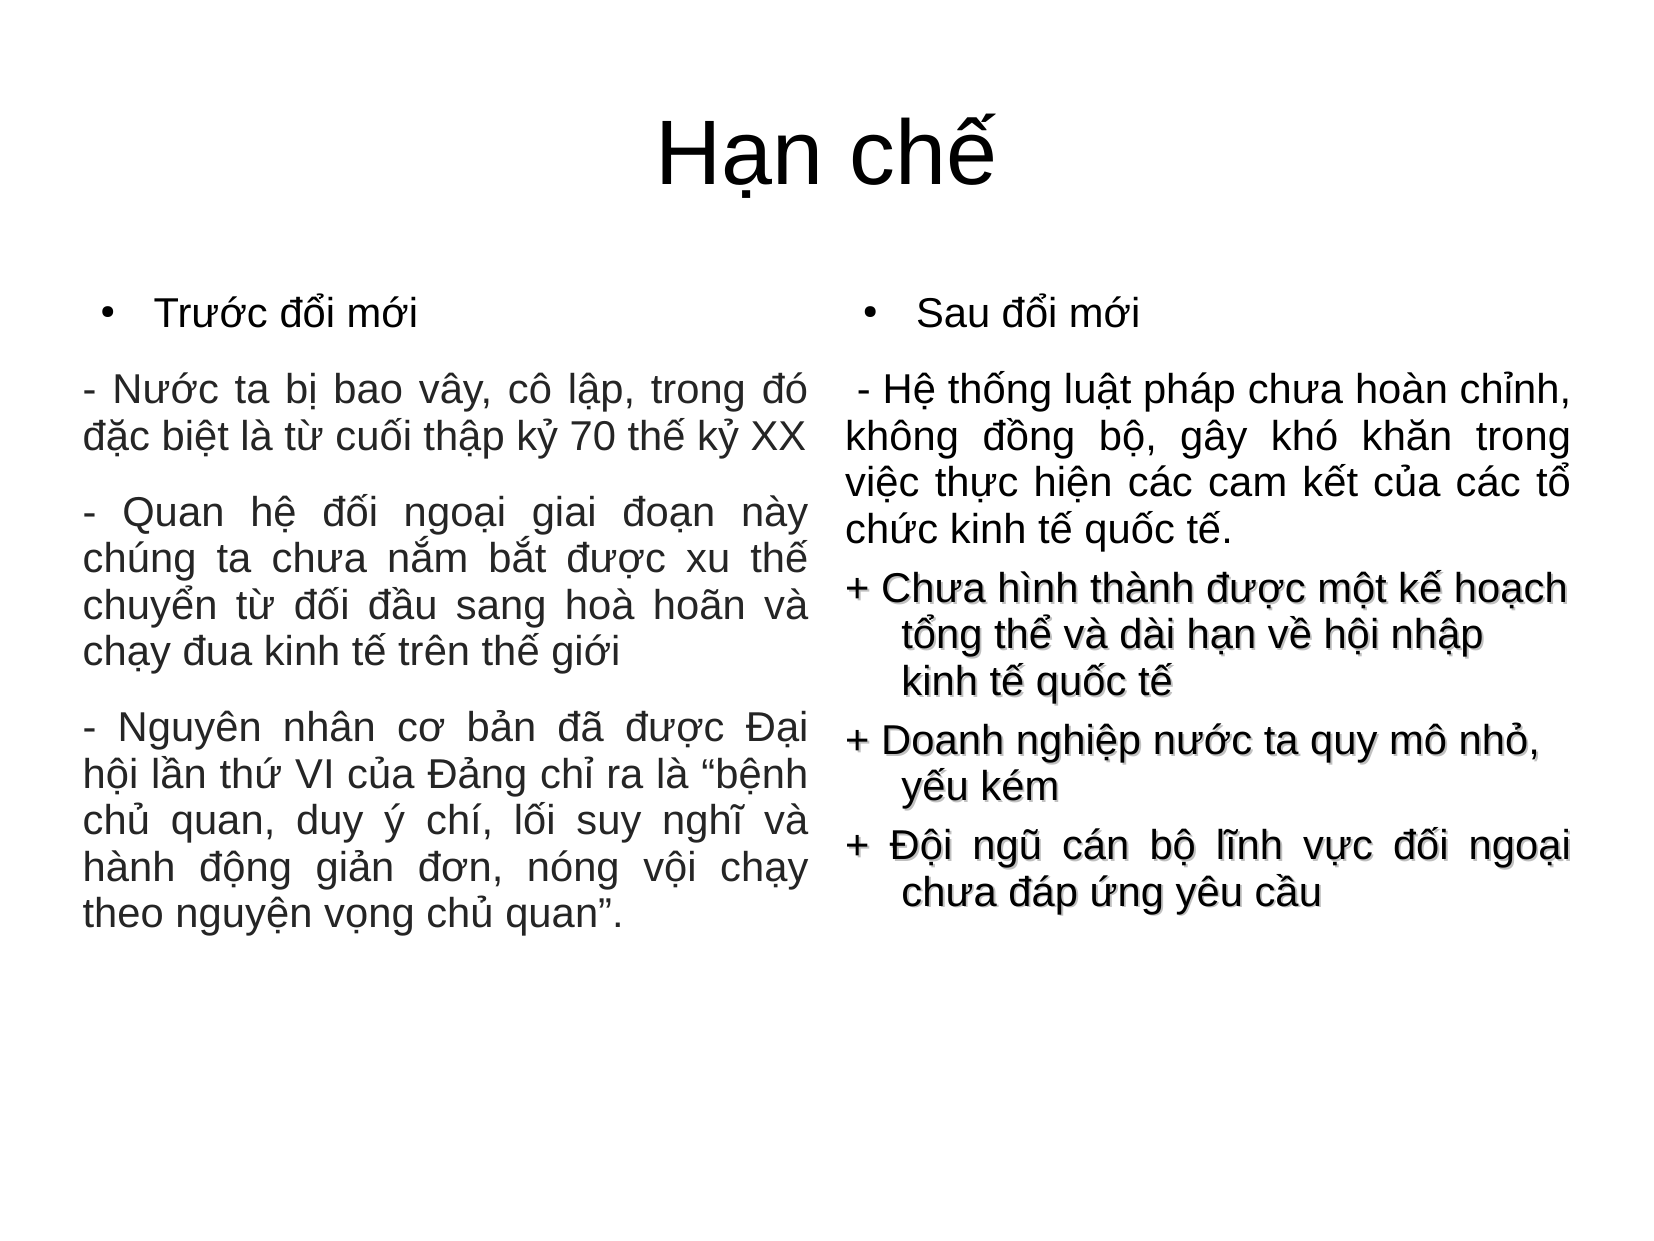

# Hạn chế
Trước đổi mới
- Nước ta bị bao vây, cô lập, trong đó đặc biệt là từ cuối thập kỷ 70 thế kỷ XX
- Quan hệ đối ngoại giai đoạn này chúng ta chưa nắm bắt được xu thế chuyển từ đối đầu sang hoà hoãn và chạy đua kinh tế trên thế giới
- Nguyên nhân cơ bản đã được Đại hội lần thứ VI của Đảng chỉ ra là “bệnh chủ quan, duy ý chí, lối suy nghĩ và hành động giản đơn, nóng vội chạy theo nguyện vọng chủ quan”.
Sau đổi mới
 - Hệ thống luật pháp chưa hoàn chỉnh, không đồng bộ, gây khó khăn trong việc thực hiện các cam kết của các tổ chức kinh tế quốc tế.
+ Chưa hình thành được một kế hoạch tổng thể và dài hạn về hội nhập kinh tế quốc tế
+ Doanh nghiệp nước ta quy mô nhỏ, yếu kém
+ Đội ngũ cán bộ lĩnh vực đối ngoại chưa đáp ứng yêu cầu